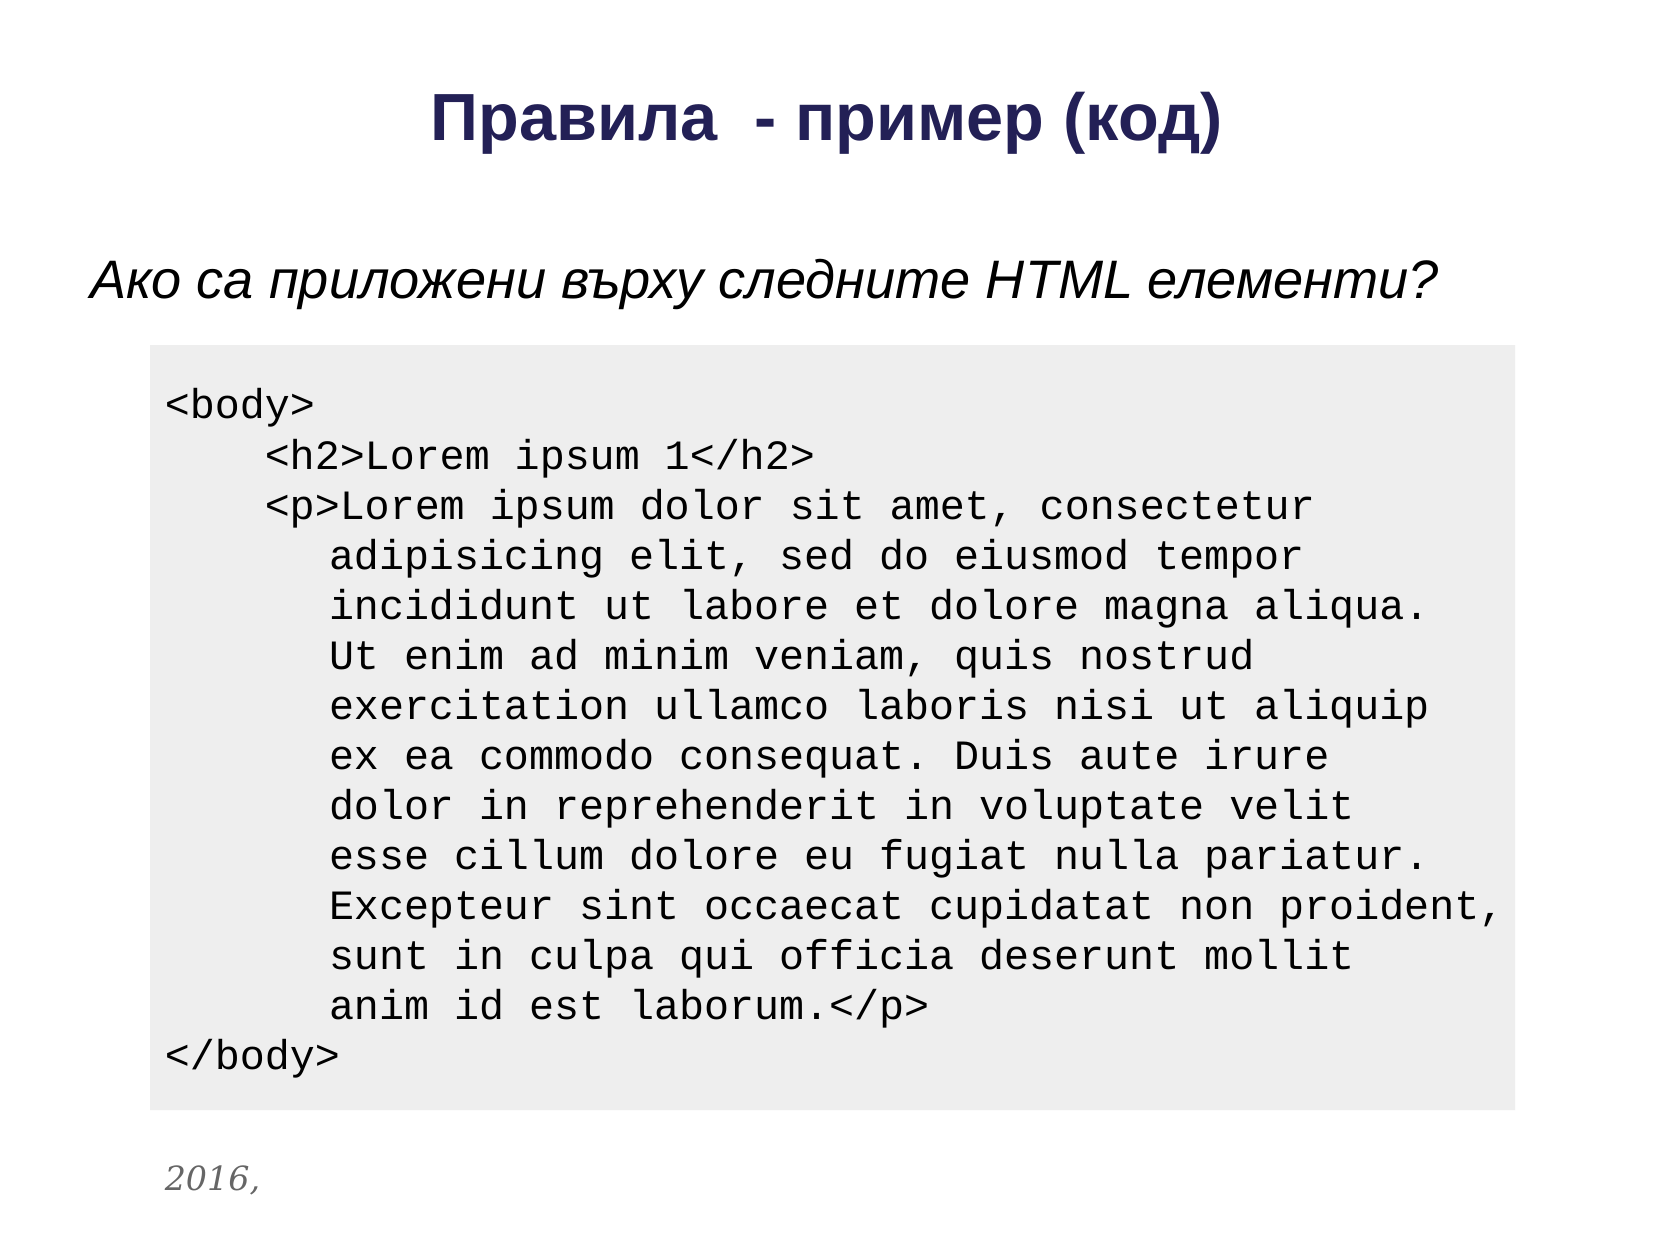

# Правила - пример (код)
Ако са приложени върху следните HTML елементи?
<body>
 <h2>Lorem ipsum 1</h2>
 <p>Lorem ipsum dolor sit amet, consectetur
adipisicing elit, sed do eiusmod tempor
incididunt ut labore et dolore magna aliqua.
Ut enim ad minim veniam, quis nostrud
exercitation ullamco laboris nisi ut aliquip
ex ea commodo consequat. Duis aute irure
dolor in reprehenderit in voluptate velit
esse cillum dolore eu fugiat nulla pariatur.
Excepteur sint occaecat cupidatat non proident,
sunt in culpa qui officia deserunt mollit
anim id est laborum.</p>
</body>
2016,